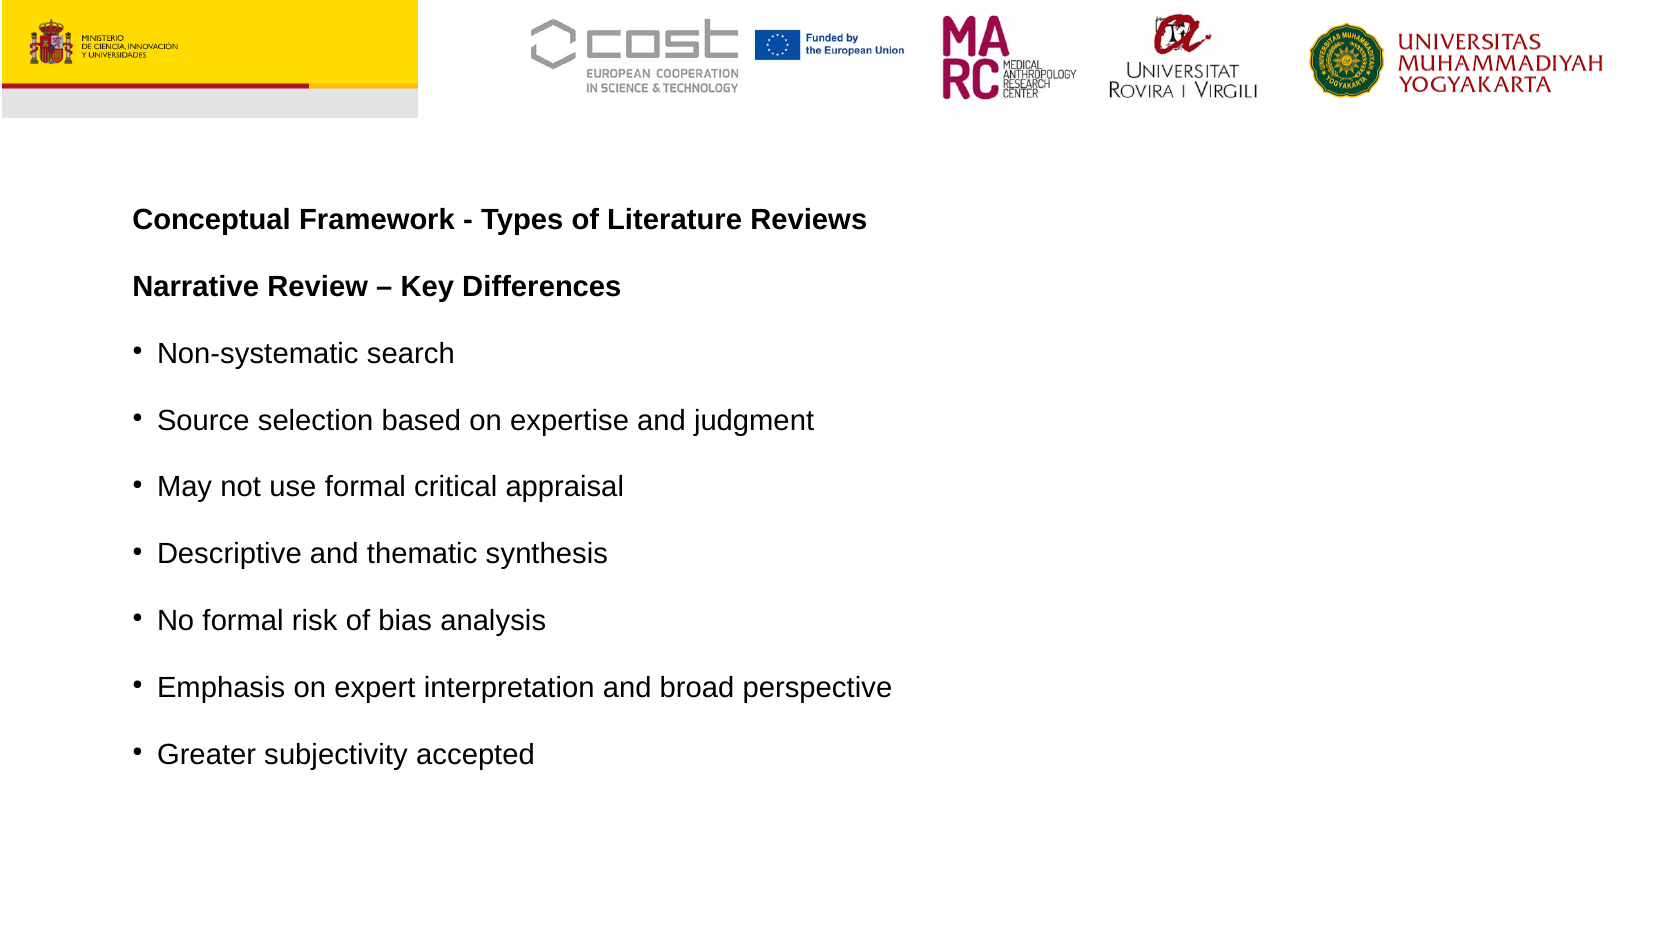

Conceptual Framework - Types of Literature Reviews
Narrative Review – Key Differences
Non-systematic search
Source selection based on expertise and judgment
May not use formal critical appraisal
Descriptive and thematic synthesis
No formal risk of bias analysis
Emphasis on expert interpretation and broad perspective
Greater subjectivity accepted